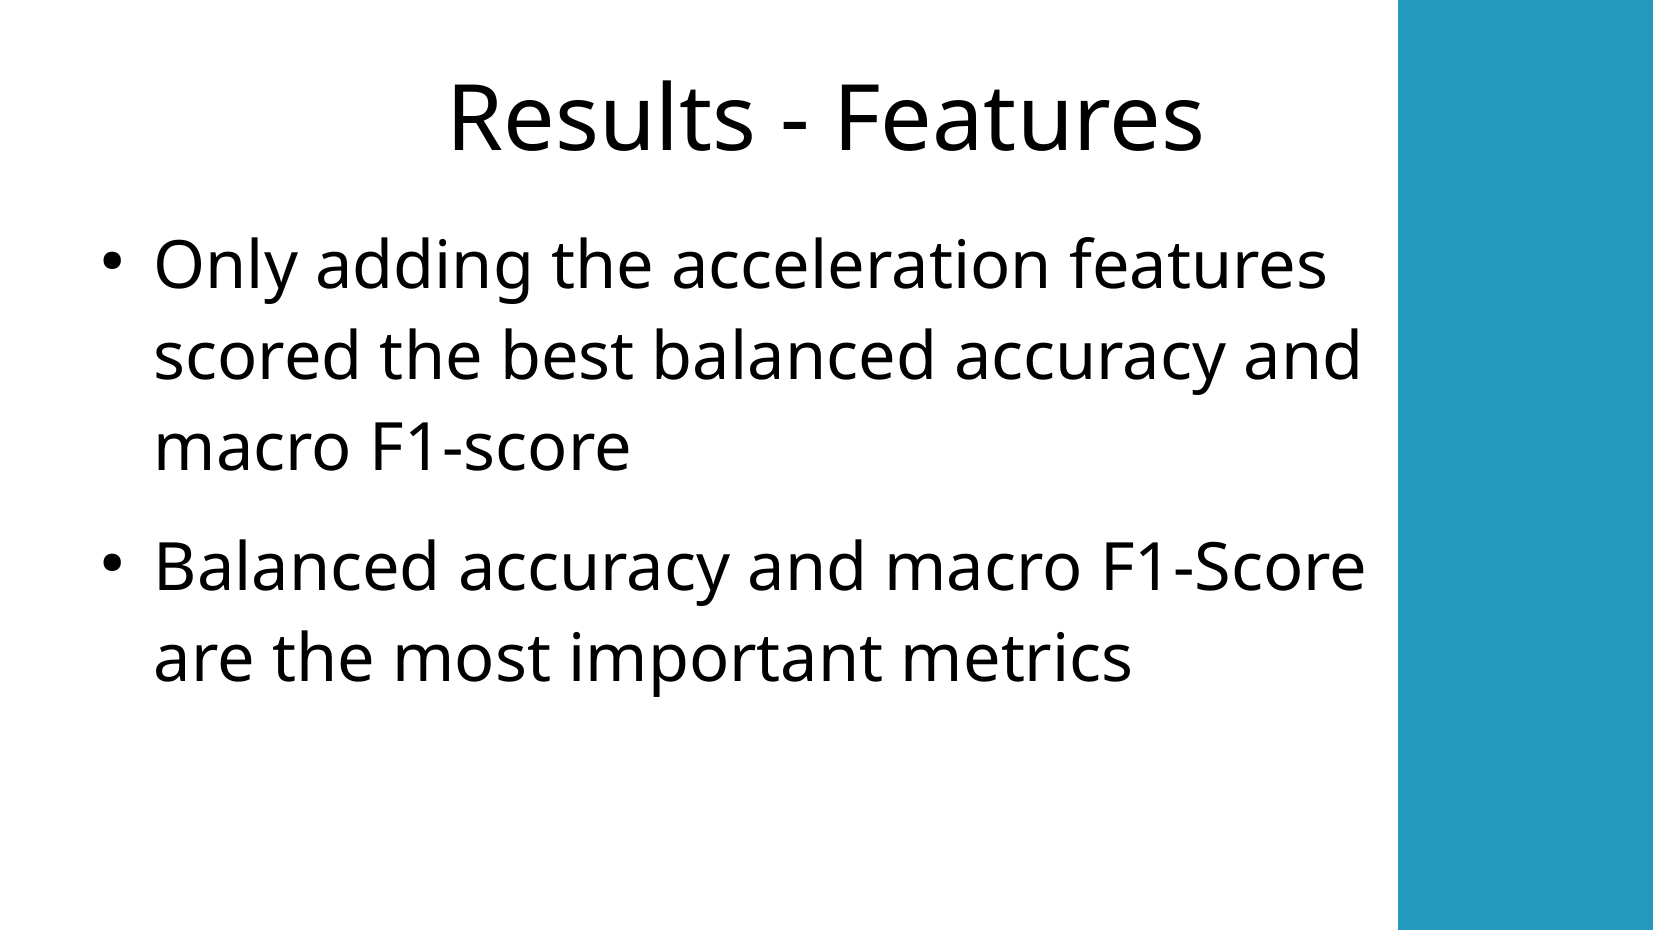

# Results - Features
Only adding the acceleration features scored the best balanced accuracy and macro F1-score
Balanced accuracy and macro F1-Score are the most important metrics